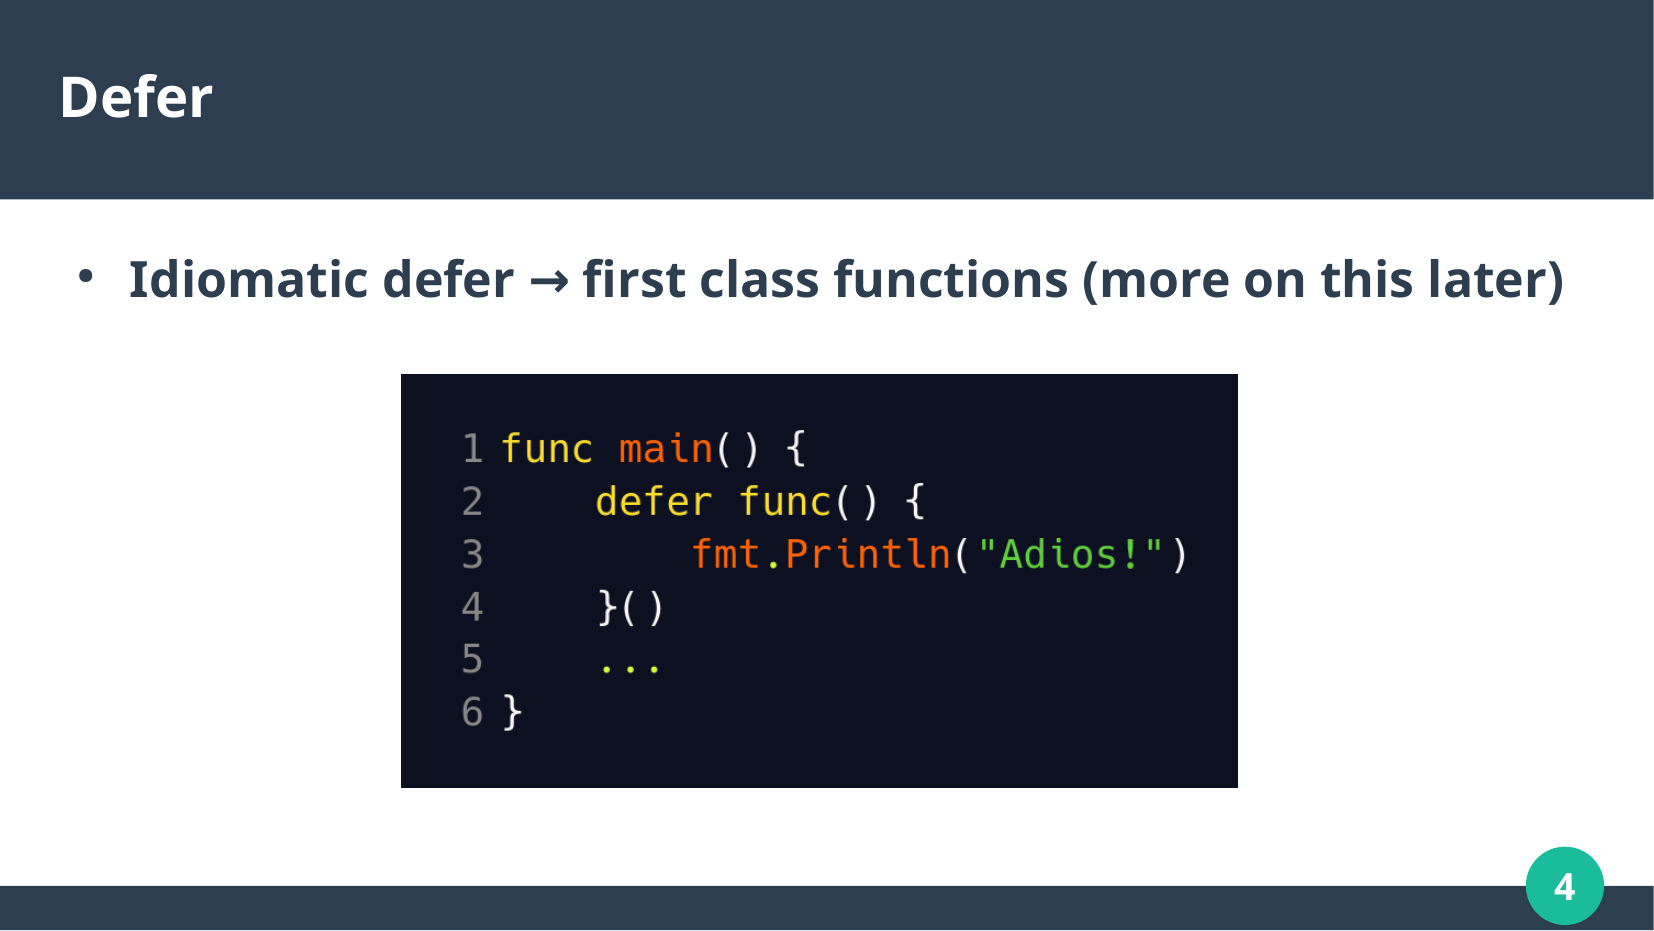

# Defer
Idiomatic defer → first class functions (more on this later)